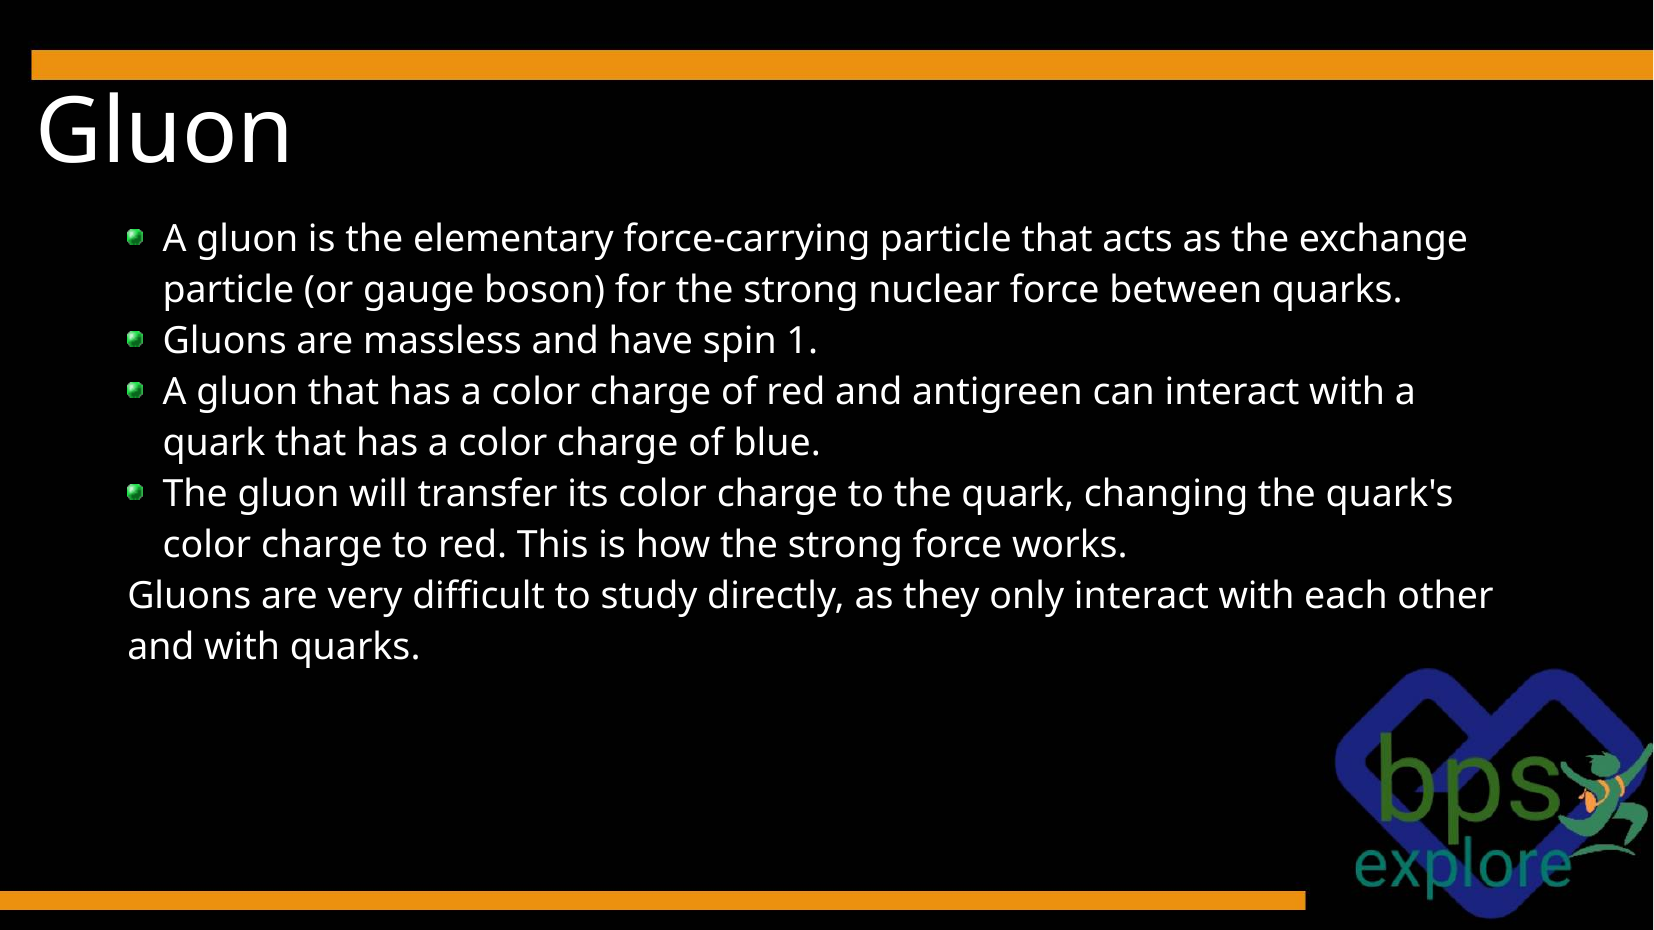

#
Gluon
A gluon is the elementary force-carrying particle that acts as the exchange particle (or gauge boson) for the strong nuclear force between quarks.
Gluons are massless and have spin 1.
A gluon that has a color charge of red and antigreen can interact with a quark that has a color charge of blue.
The gluon will transfer its color charge to the quark, changing the quark's color charge to red. This is how the strong force works.
Gluons are very difficult to study directly, as they only interact with each other and with quarks.